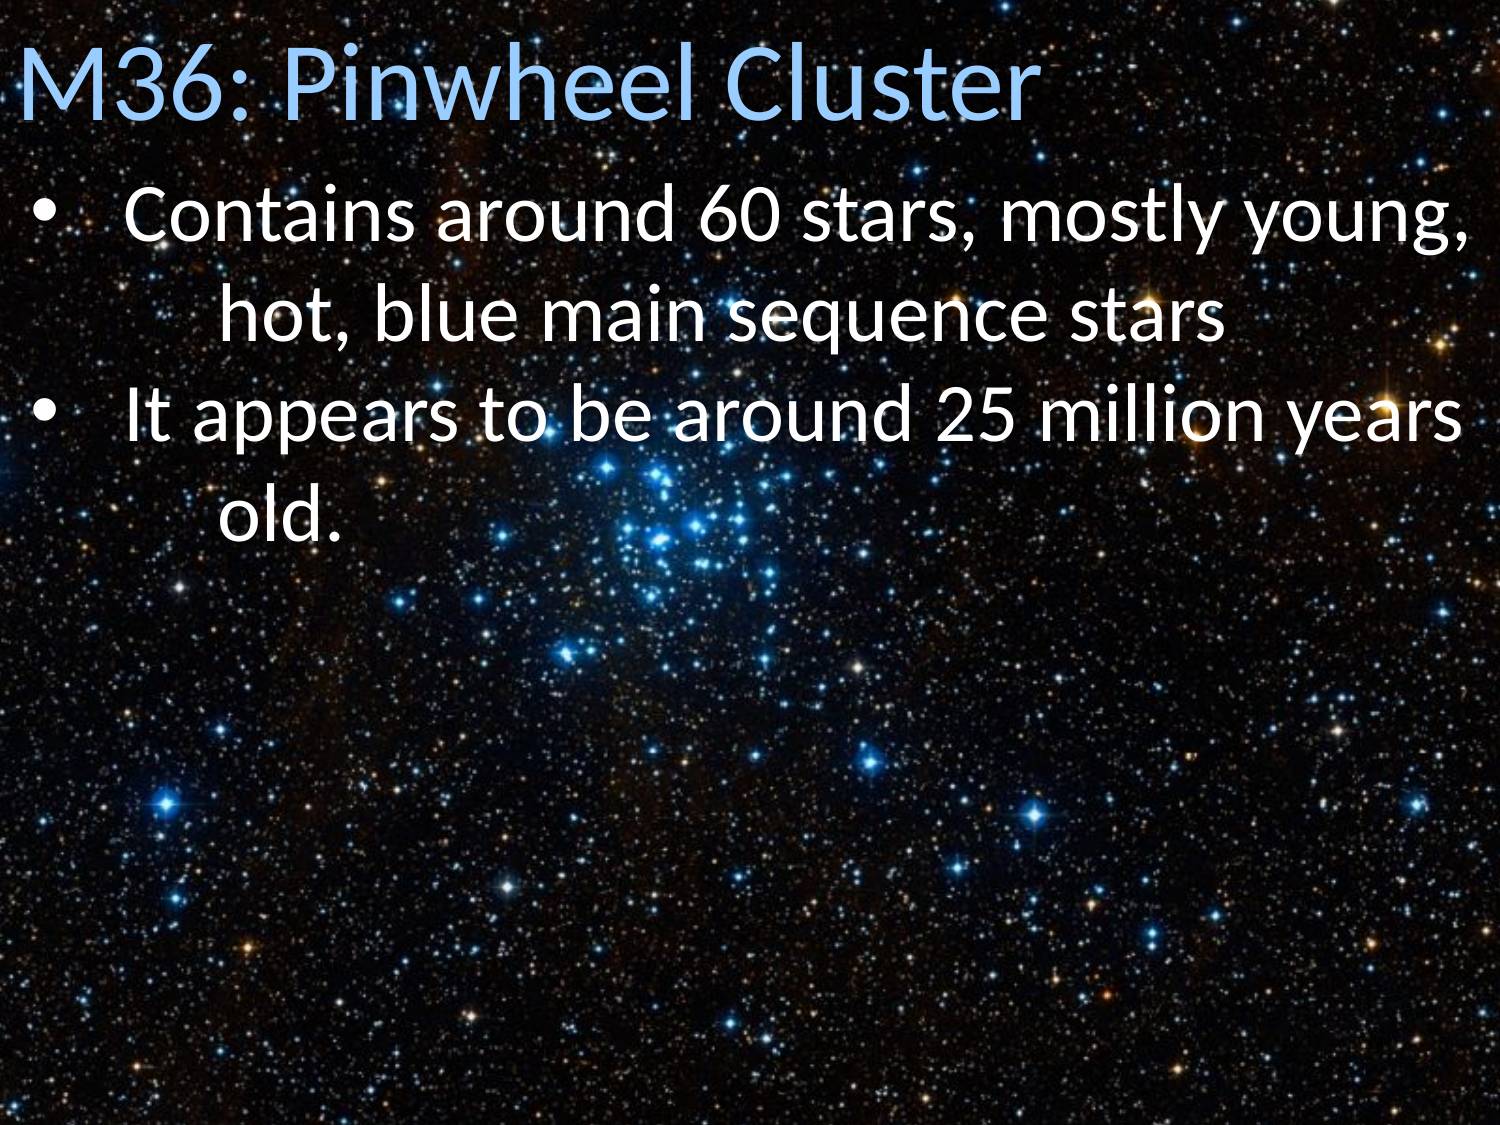

M36: Pinwheel Cluster
Contains around 60 stars, mostly young, hot, blue main sequence stars
It appears to be around 25 million years old.